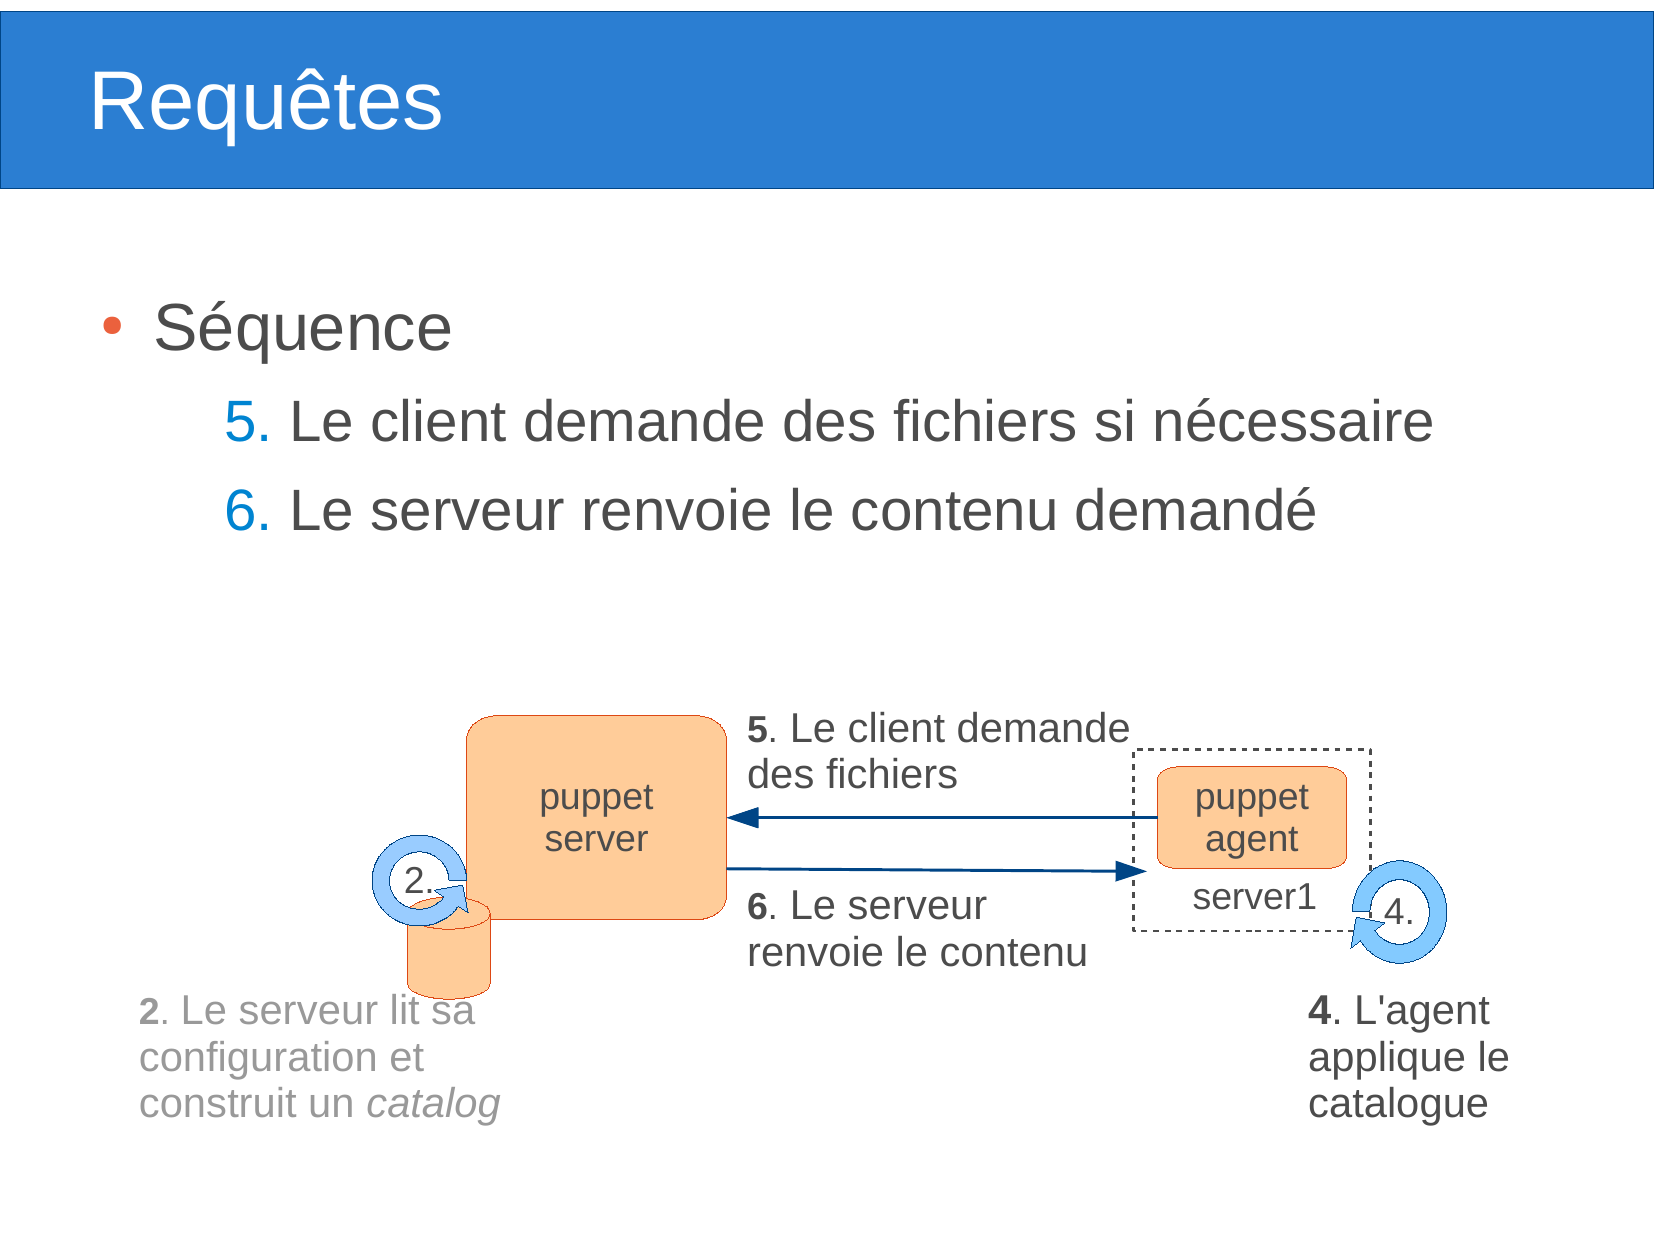

# Requêtes
Séquence
5. Le client demande des fichiers si nécessaire
6. Le serveur renvoie le contenu demandé
5. Le client demande des fichiers
puppet
server
puppet
agent
2.
4.
server1
6. Le serveur renvoie le contenu
2. Le serveur lit sa configuration et construit un catalog
4. L'agent applique le catalogue